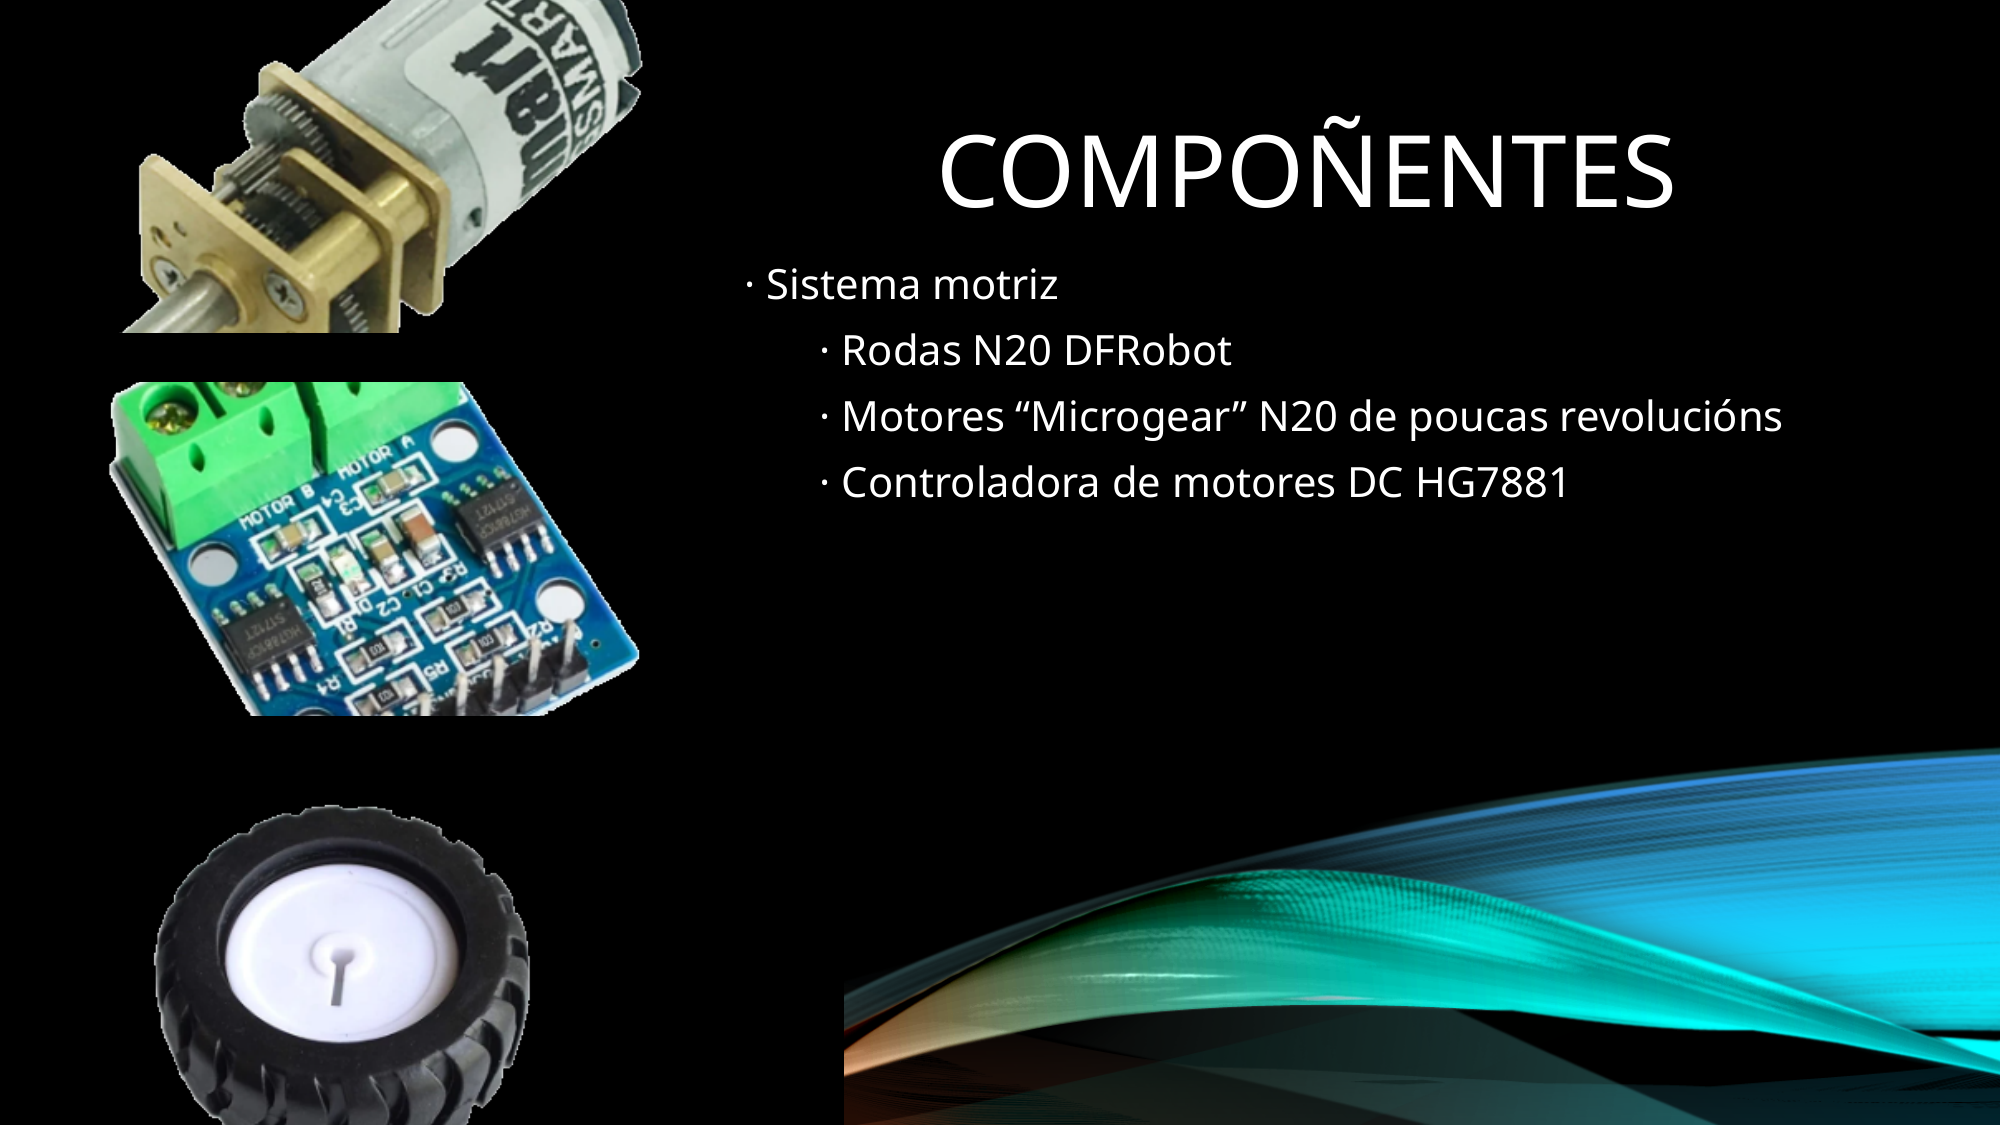

# CompoÑentes
· Sistema motriz
	· Rodas N20 DFRobot
	· Motores “Microgear” N20 de poucas revolucións
	· Controladora de motores DC HG7881